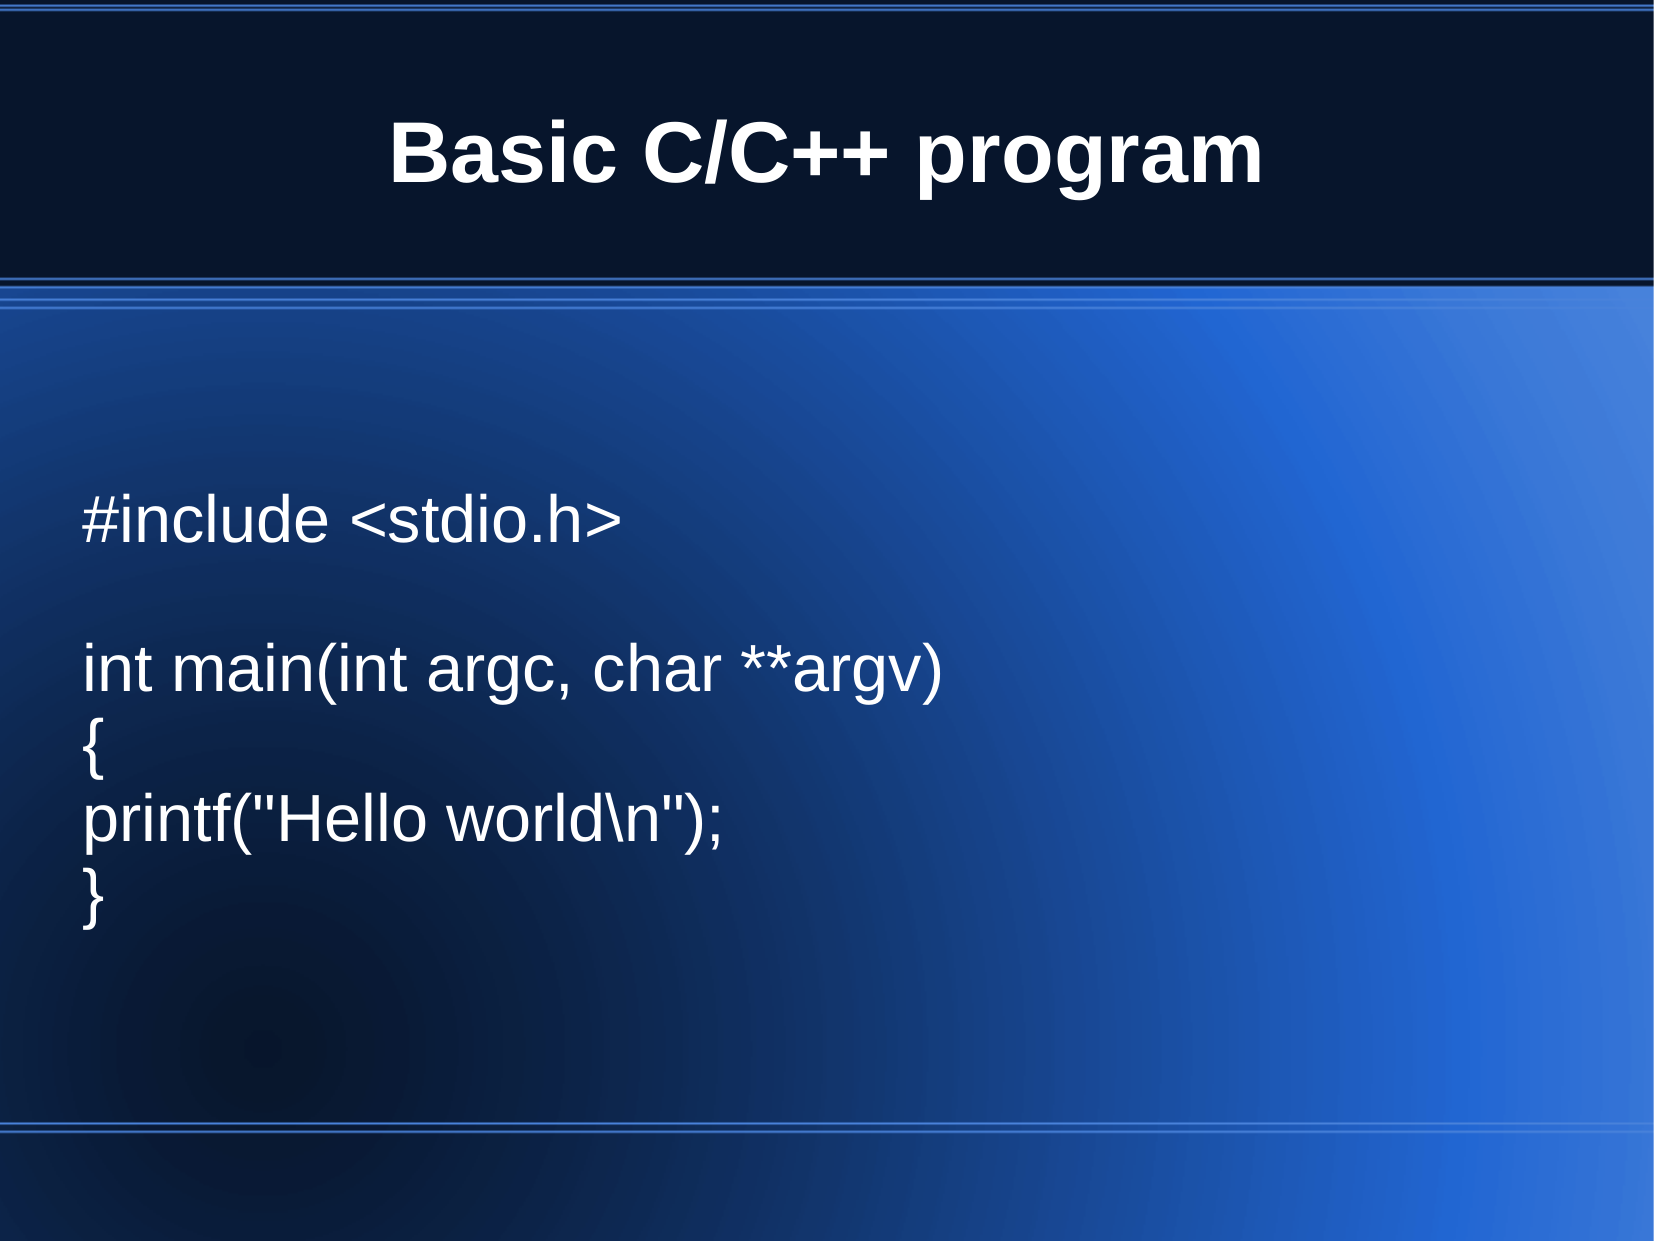

# Basic C/C++ program
#include <stdio.h>
int main(int argc, char **argv)
{
printf("Hello world\n");
}